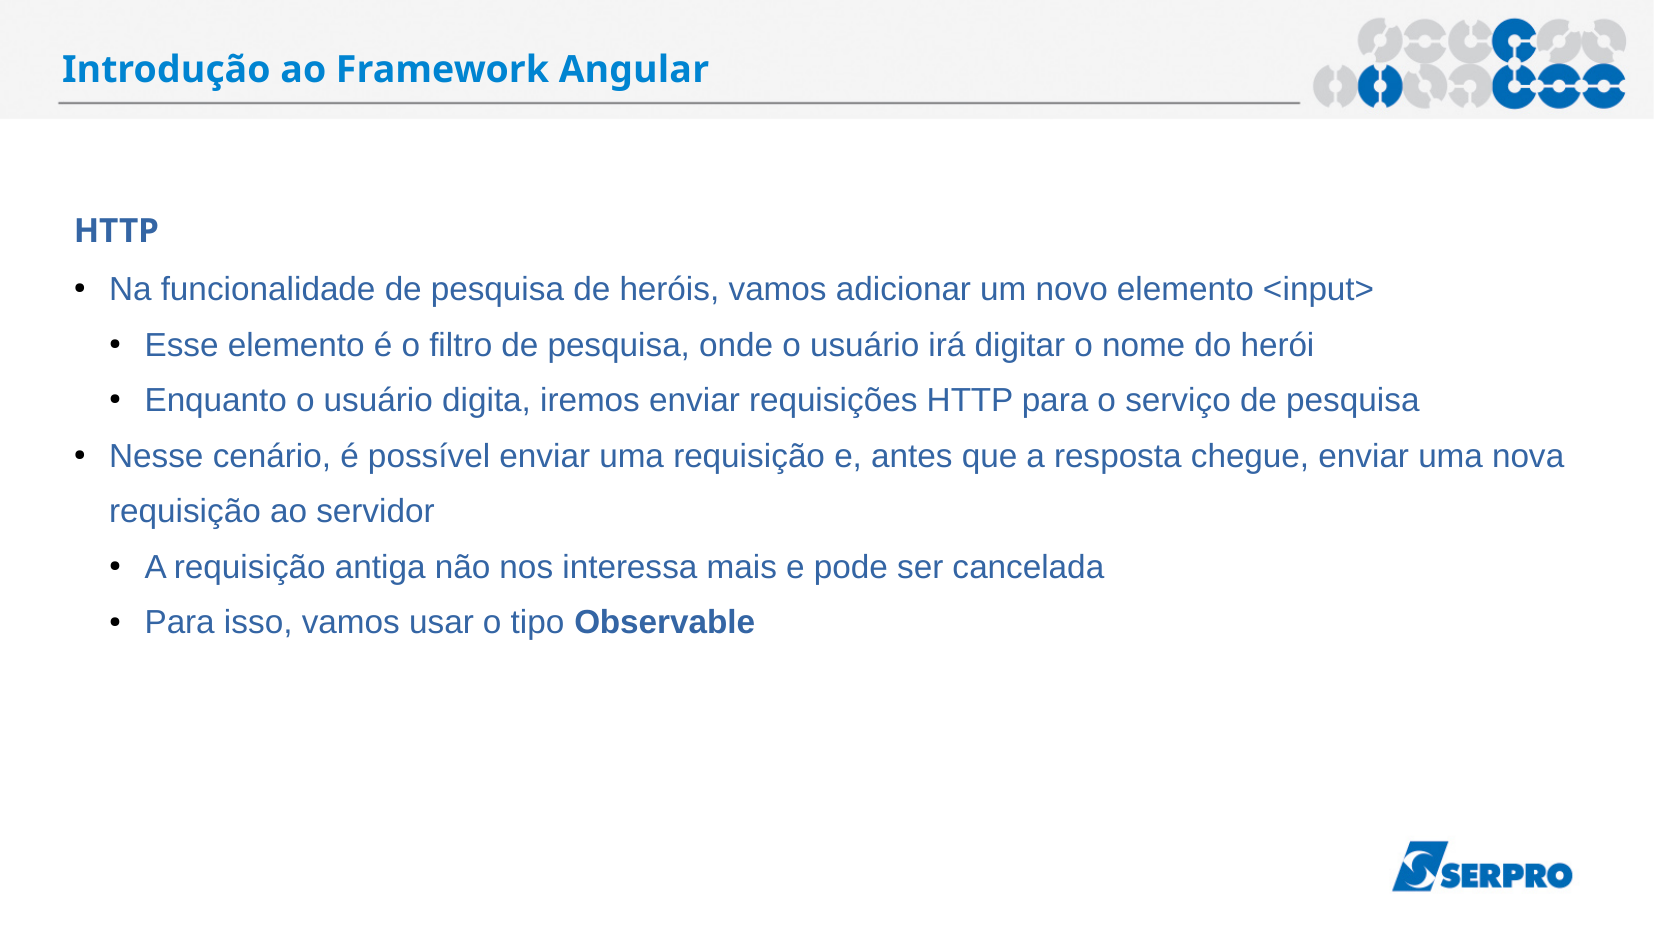

Introdução ao Framework Angular
HTTP
Na funcionalidade de pesquisa de heróis, vamos adicionar um novo elemento <input>
Esse elemento é o filtro de pesquisa, onde o usuário irá digitar o nome do herói
Enquanto o usuário digita, iremos enviar requisições HTTP para o serviço de pesquisa
Nesse cenário, é possível enviar uma requisição e, antes que a resposta chegue, enviar uma nova requisição ao servidor
A requisição antiga não nos interessa mais e pode ser cancelada
Para isso, vamos usar o tipo Observable